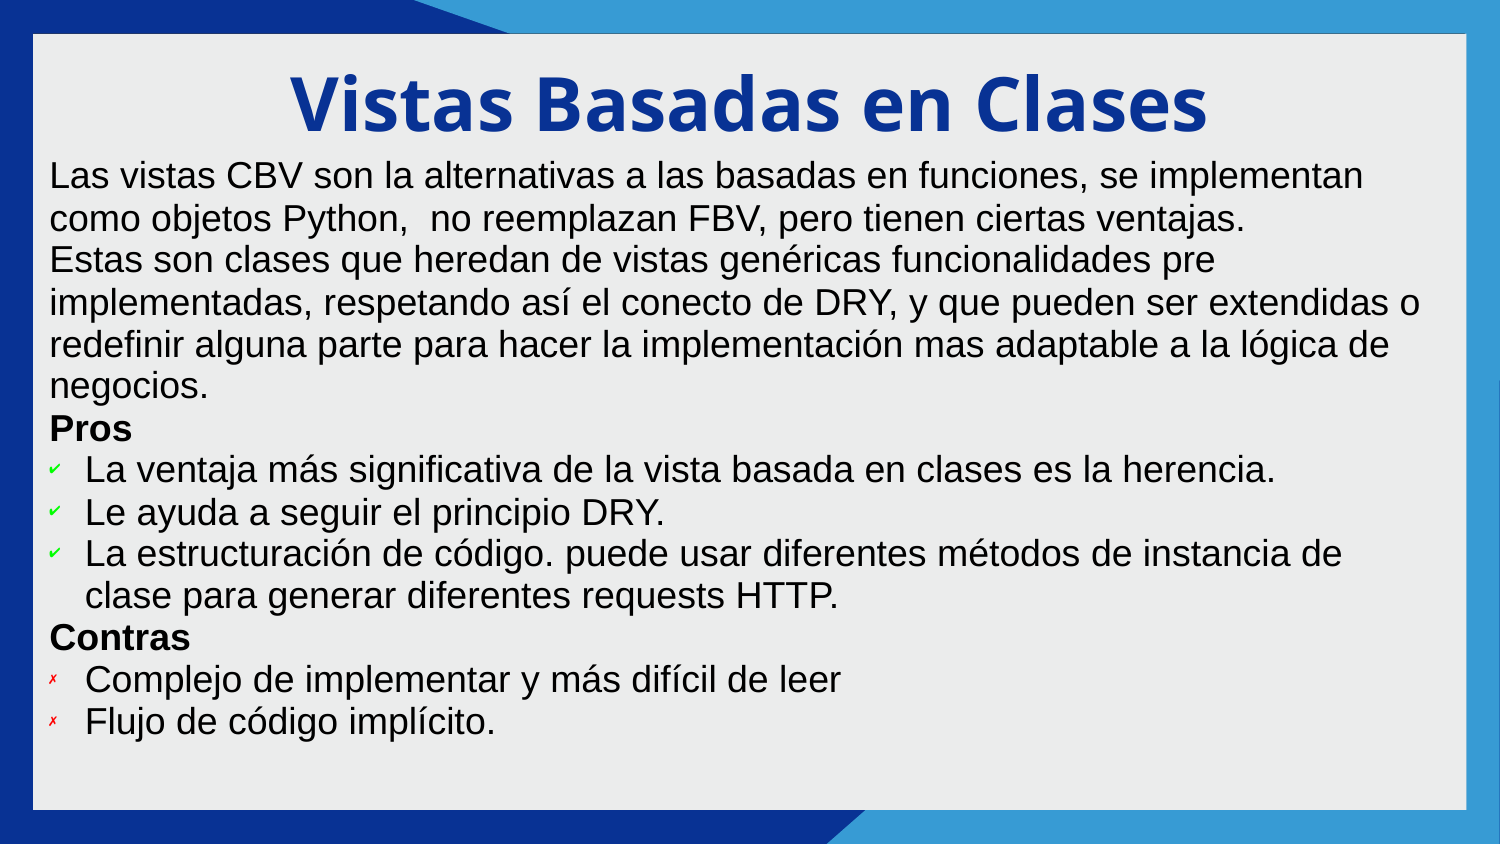

# Vistas Basadas en Clases
Las vistas CBV son la alternativas a las basadas en funciones, se implementan como objetos Python, no reemplazan FBV, pero tienen ciertas ventajas.
Estas son clases que heredan de vistas genéricas funcionalidades pre implementadas, respetando así el conecto de DRY, y que pueden ser extendidas o redefinir alguna parte para hacer la implementación mas adaptable a la lógica de negocios.
Pros
La ventaja más significativa de la vista basada en clases es la herencia.
Le ayuda a seguir el principio DRY.
La estructuración de código. puede usar diferentes métodos de instancia de clase para generar diferentes requests HTTP.
Contras
Complejo de implementar y más difícil de leer
Flujo de código implícito.